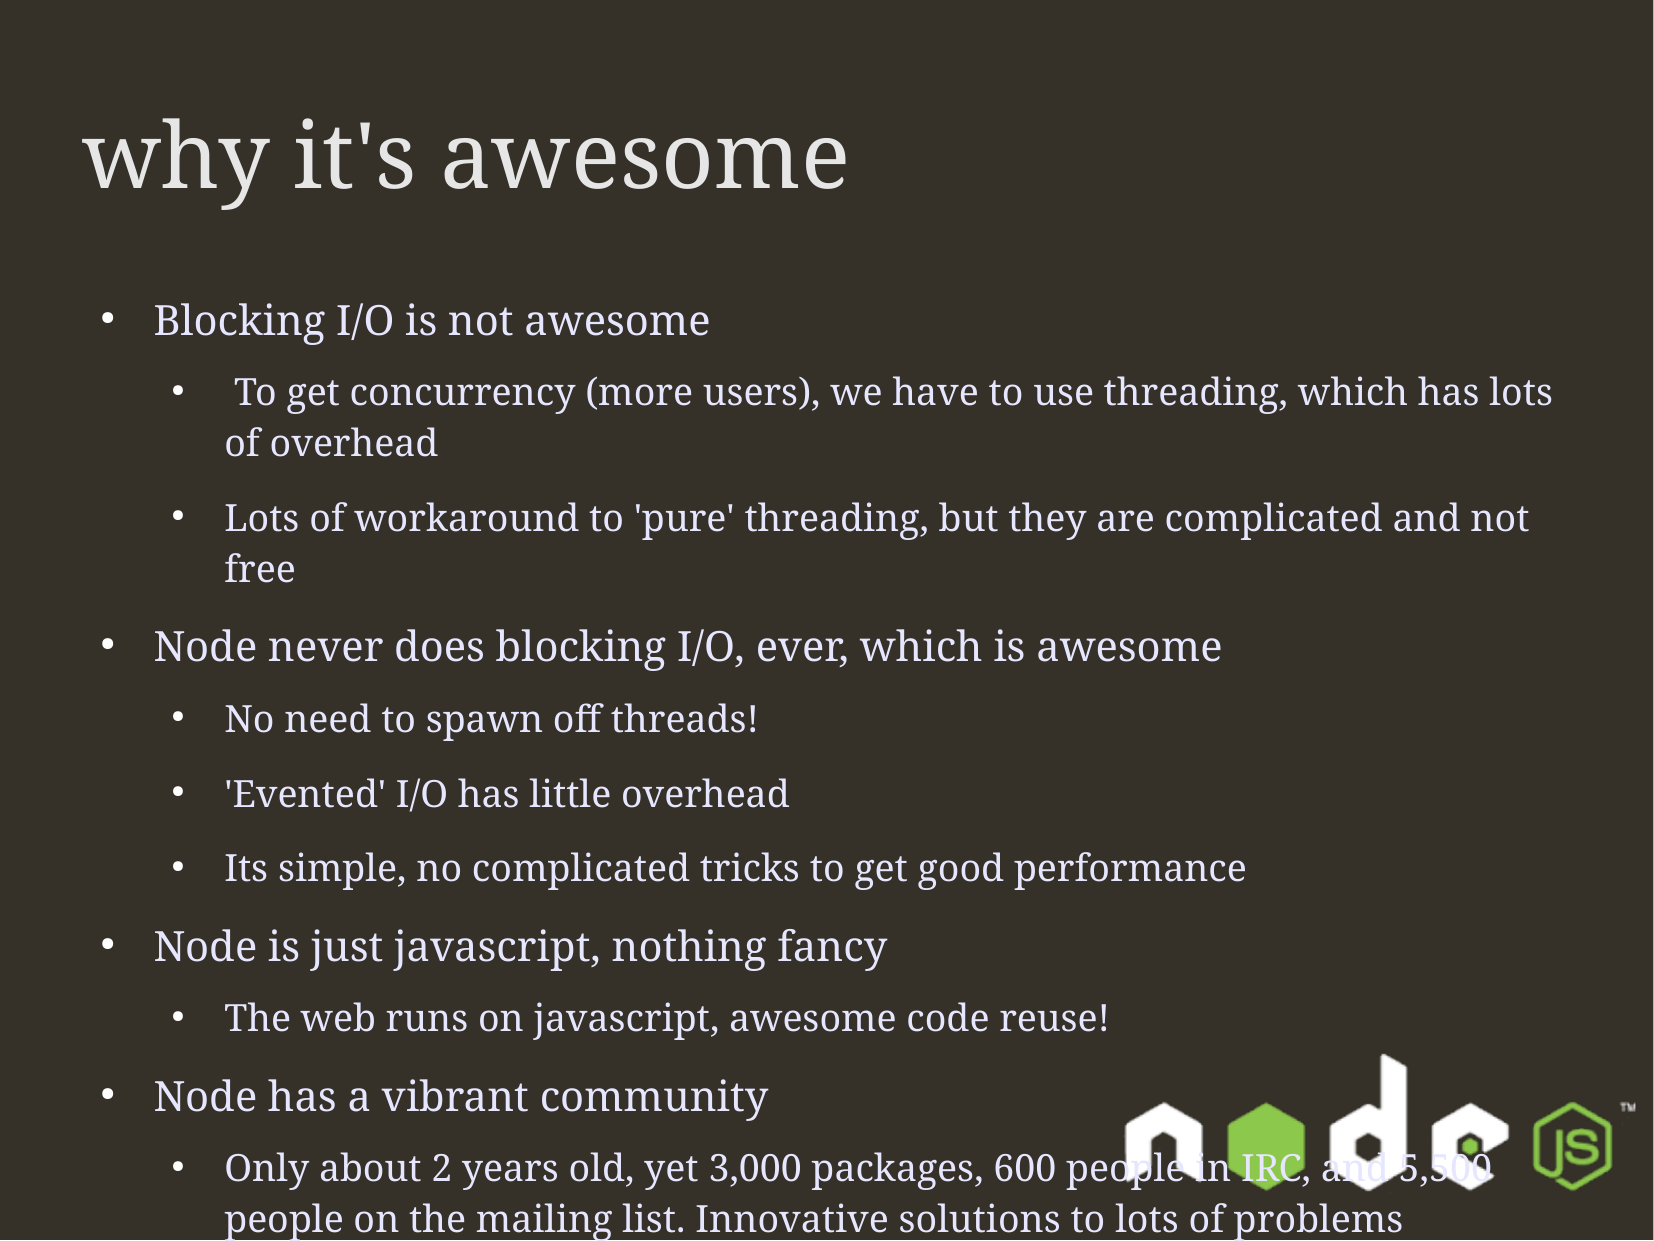

# why it's awesome
Blocking I/O is not awesome
 To get concurrency (more users), we have to use threading, which has lots of overhead
Lots of workaround to 'pure' threading, but they are complicated and not free
Node never does blocking I/O, ever, which is awesome
No need to spawn off threads!
'Evented' I/O has little overhead
Its simple, no complicated tricks to get good performance
Node is just javascript, nothing fancy
The web runs on javascript, awesome code reuse!
Node has a vibrant community
Only about 2 years old, yet 3,000 packages, 600 people in IRC, and 5,500 people on the mailing list. Innovative solutions to lots of problems